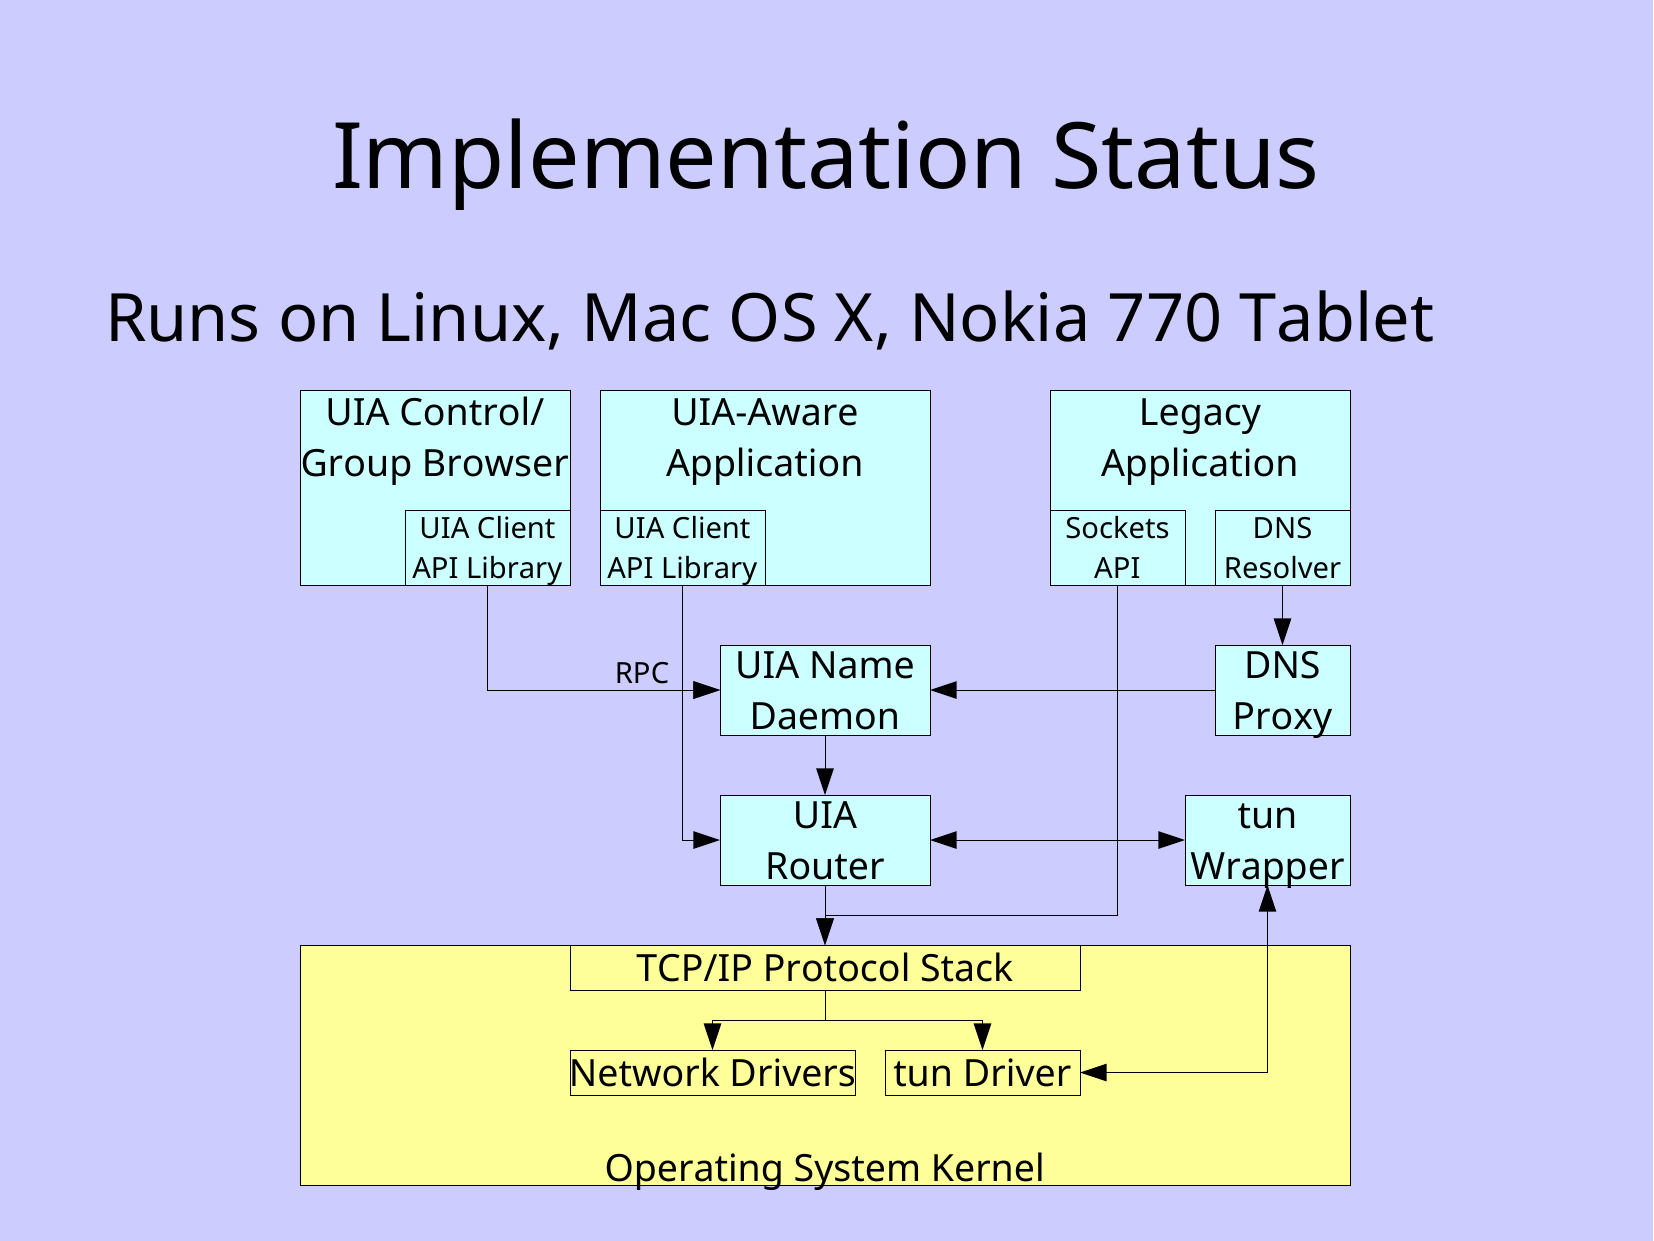

# Implementation Status
Runs on Linux, Mac OS X, Nokia 770 Tablet
UIA Control/
Group Browser
UIA Client
API Library
RPC
UIA-Aware
Application
Legacy
Application
Sockets
API
DNS
Resolver
UIA Client
API Library
UIA Name
Daemon
UIA
Router
DNS
Proxy
tun
Wrapper
tun Driver
Operating System Kernel
TCP/IP Protocol Stack
Network Drivers